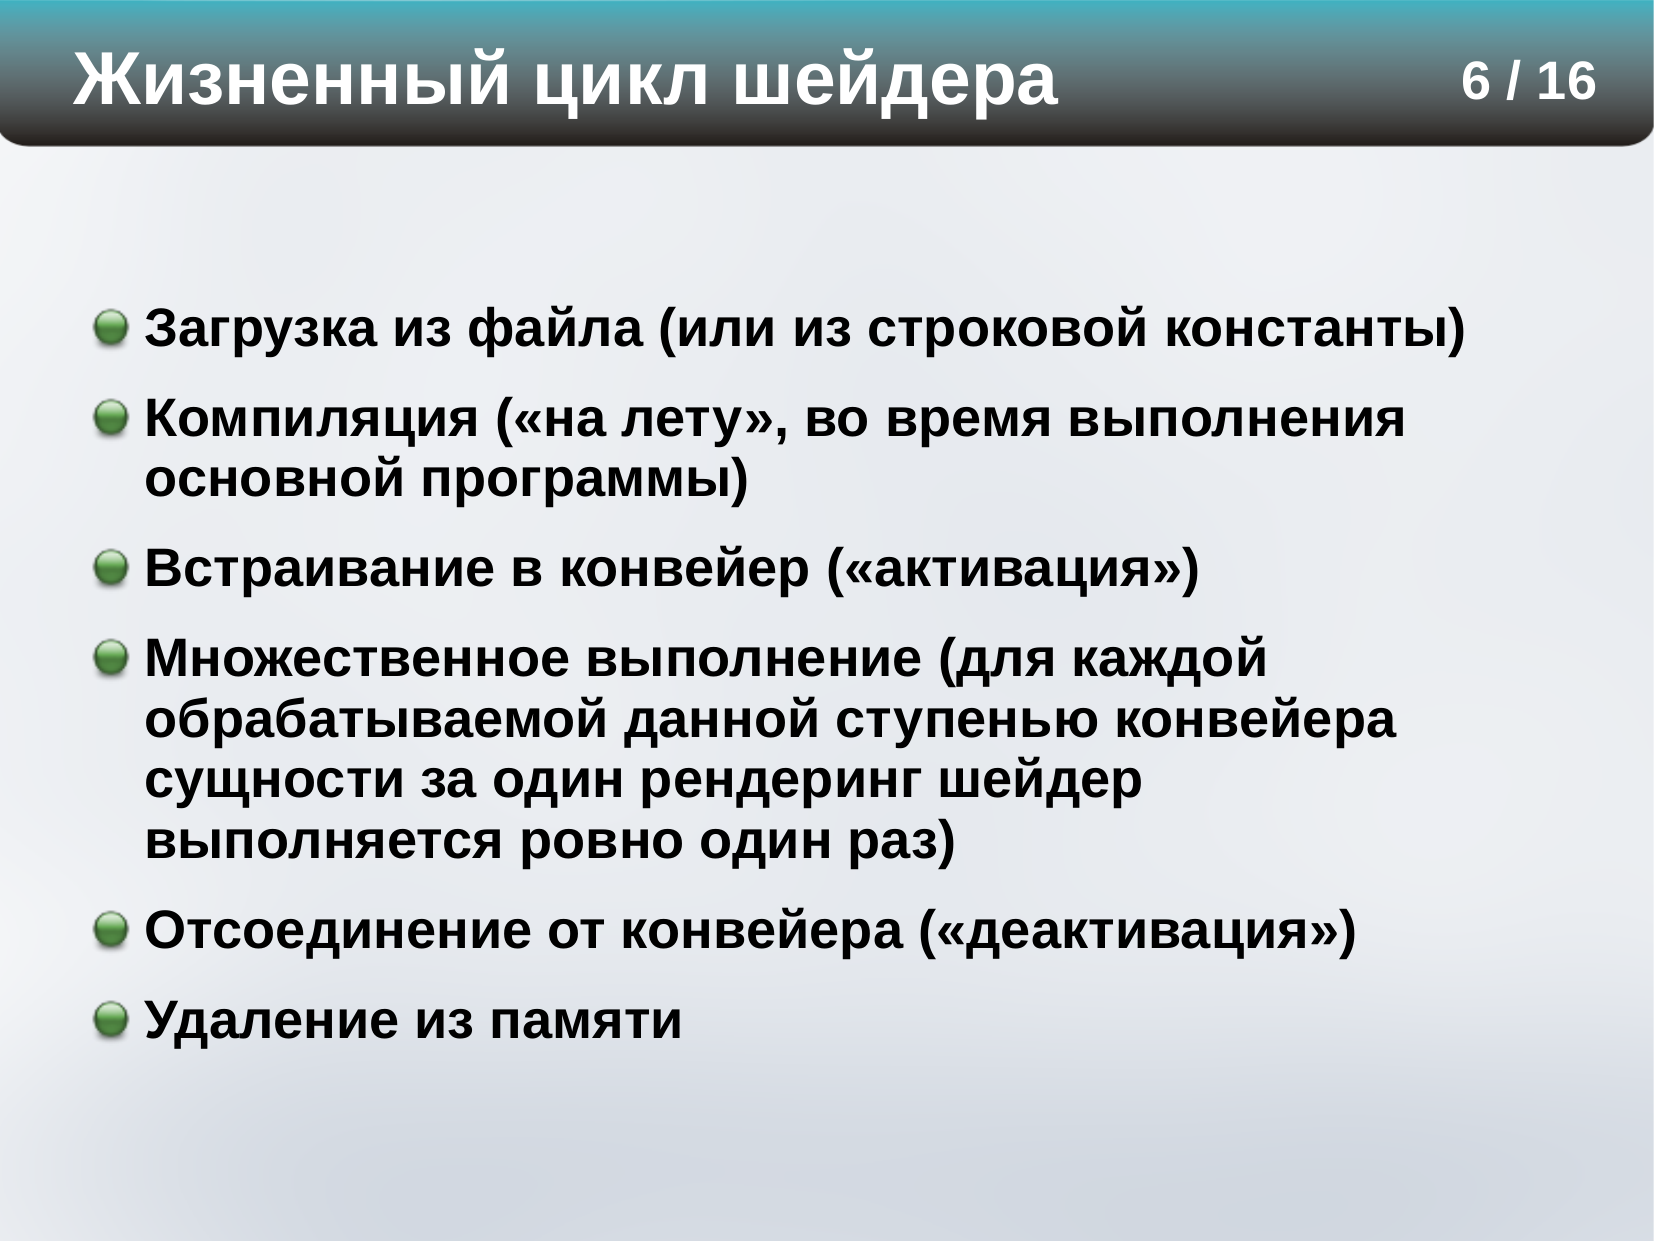

Жизненный цикл шейдера
Загрузка из файла (или из строковой константы)
Компиляция («на лету», во время выполнения основной программы)
Встраивание в конвейер («активация»)
Множественное выполнение (для каждой обрабатываемой данной ступенью конвейера сущности за один рендеринг шейдер выполняется ровно один раз)
Отсоединение от конвейера («деактивация»)
Удаление из памяти